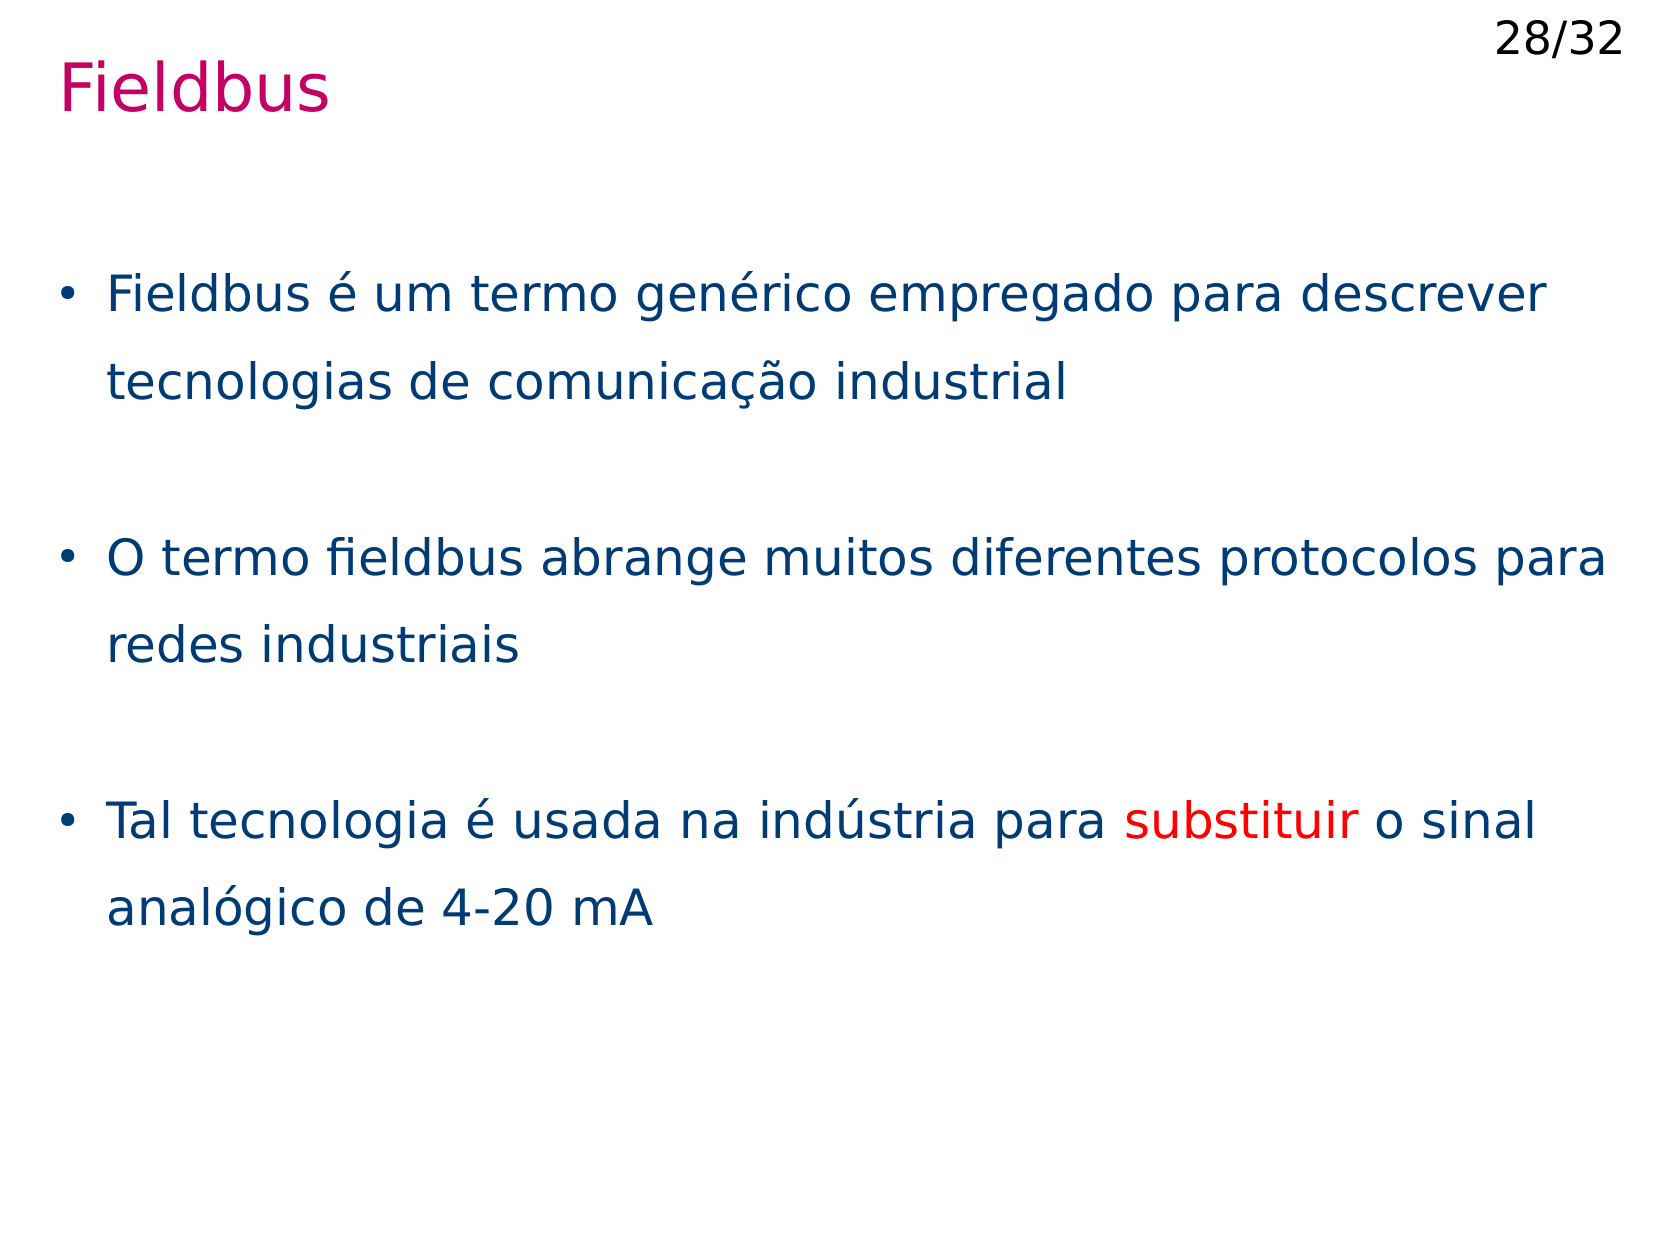

28
# Fieldbus
Fieldbus é um termo genérico empregado para descrever tecnologias de comunicação industrial
O termo fieldbus abrange muitos diferentes protocolos para redes industriais
Tal tecnologia é usada na indústria para substituir o sinal analógico de 4-20 mA